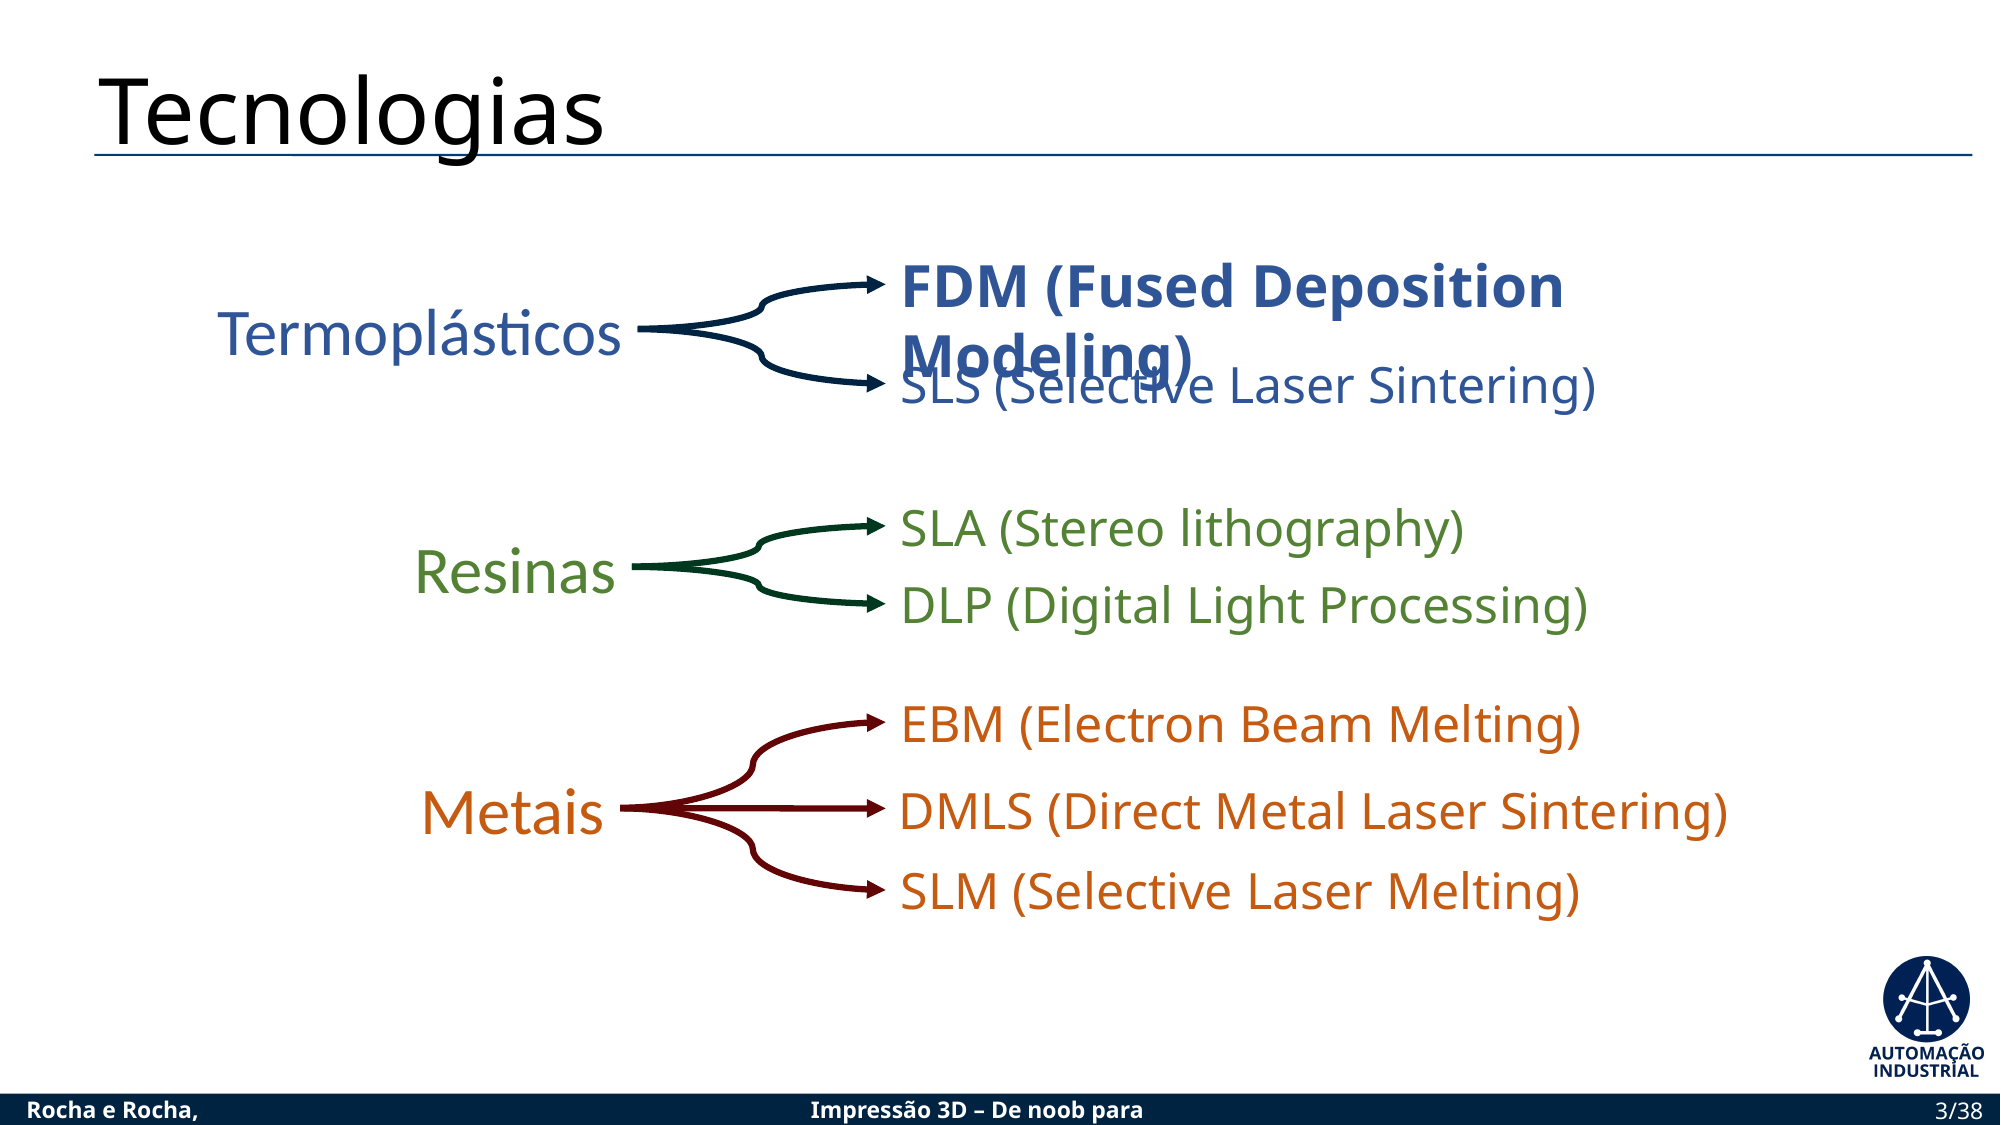

Tecnologias
FDM (Fused Deposition Modeling)
Termoplásticos
SLS (Selective Laser Sintering)
SLA (Stereo lithography)
Resinas
DLP (Digital Light Processing)
EBM (Electron Beam Melting)
Metais
DMLS (Direct Metal Laser Sintering)
SLM (Selective Laser Melting)